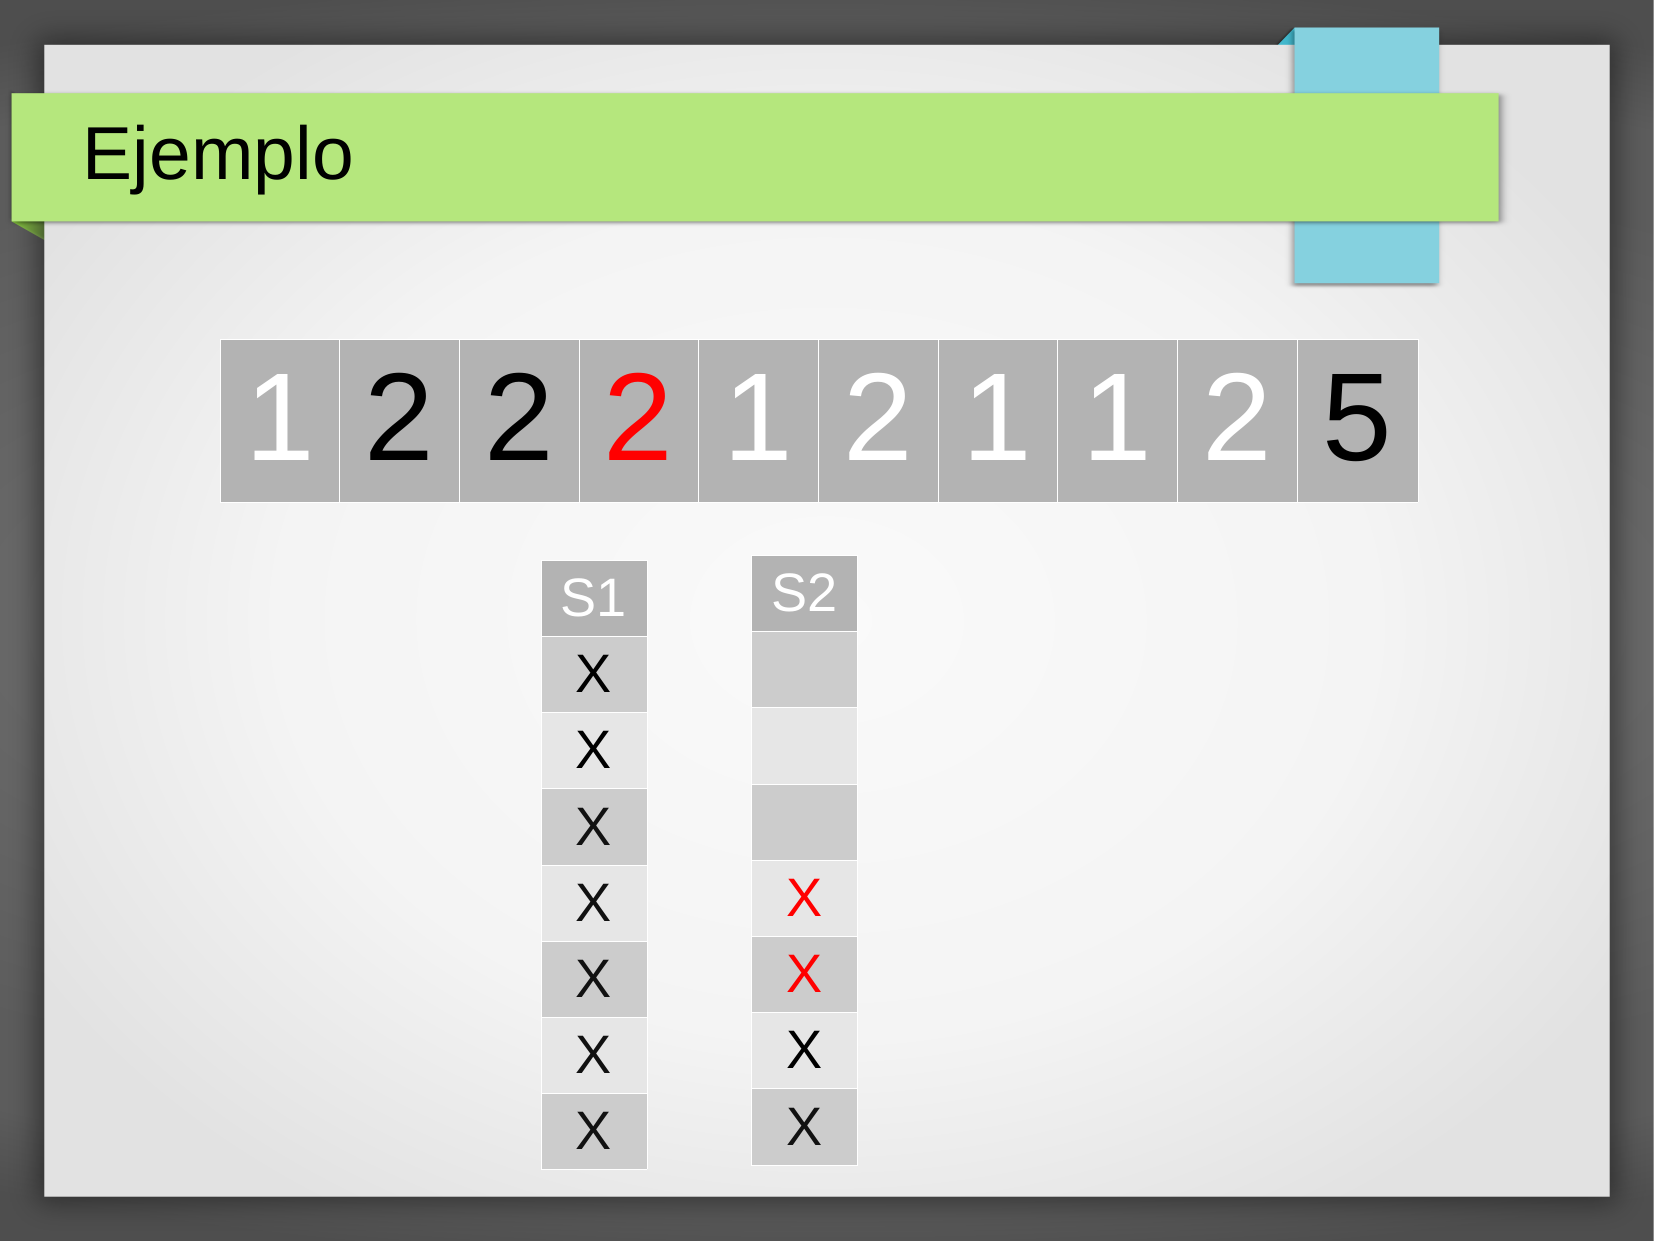

# Ejemplo
| 1 | 2 | 2 | 2 | 1 | 2 | 1 | 1 | 2 | 5 |
| --- | --- | --- | --- | --- | --- | --- | --- | --- | --- |
| S2 |
| --- |
| |
| |
| |
| X |
| X |
| X |
| X |
| S1 |
| --- |
| X |
| X |
| X |
| X |
| X |
| X |
| X |